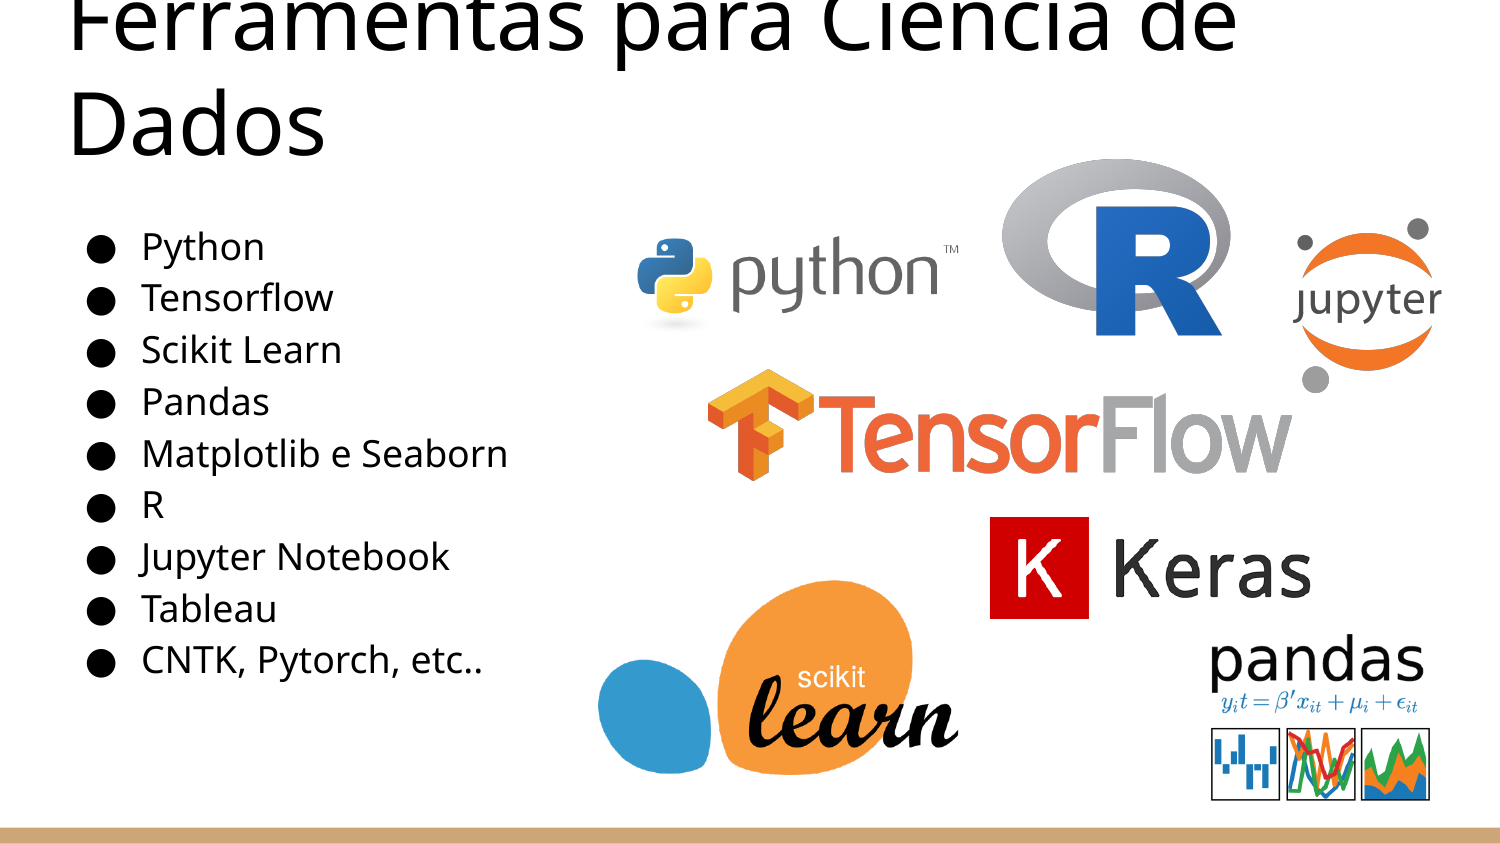

Ferramentas para Ciência de Dados
# Python
Tensorflow
Scikit Learn
Pandas
Matplotlib e Seaborn
R
Jupyter Notebook
Tableau
CNTK, Pytorch, etc..